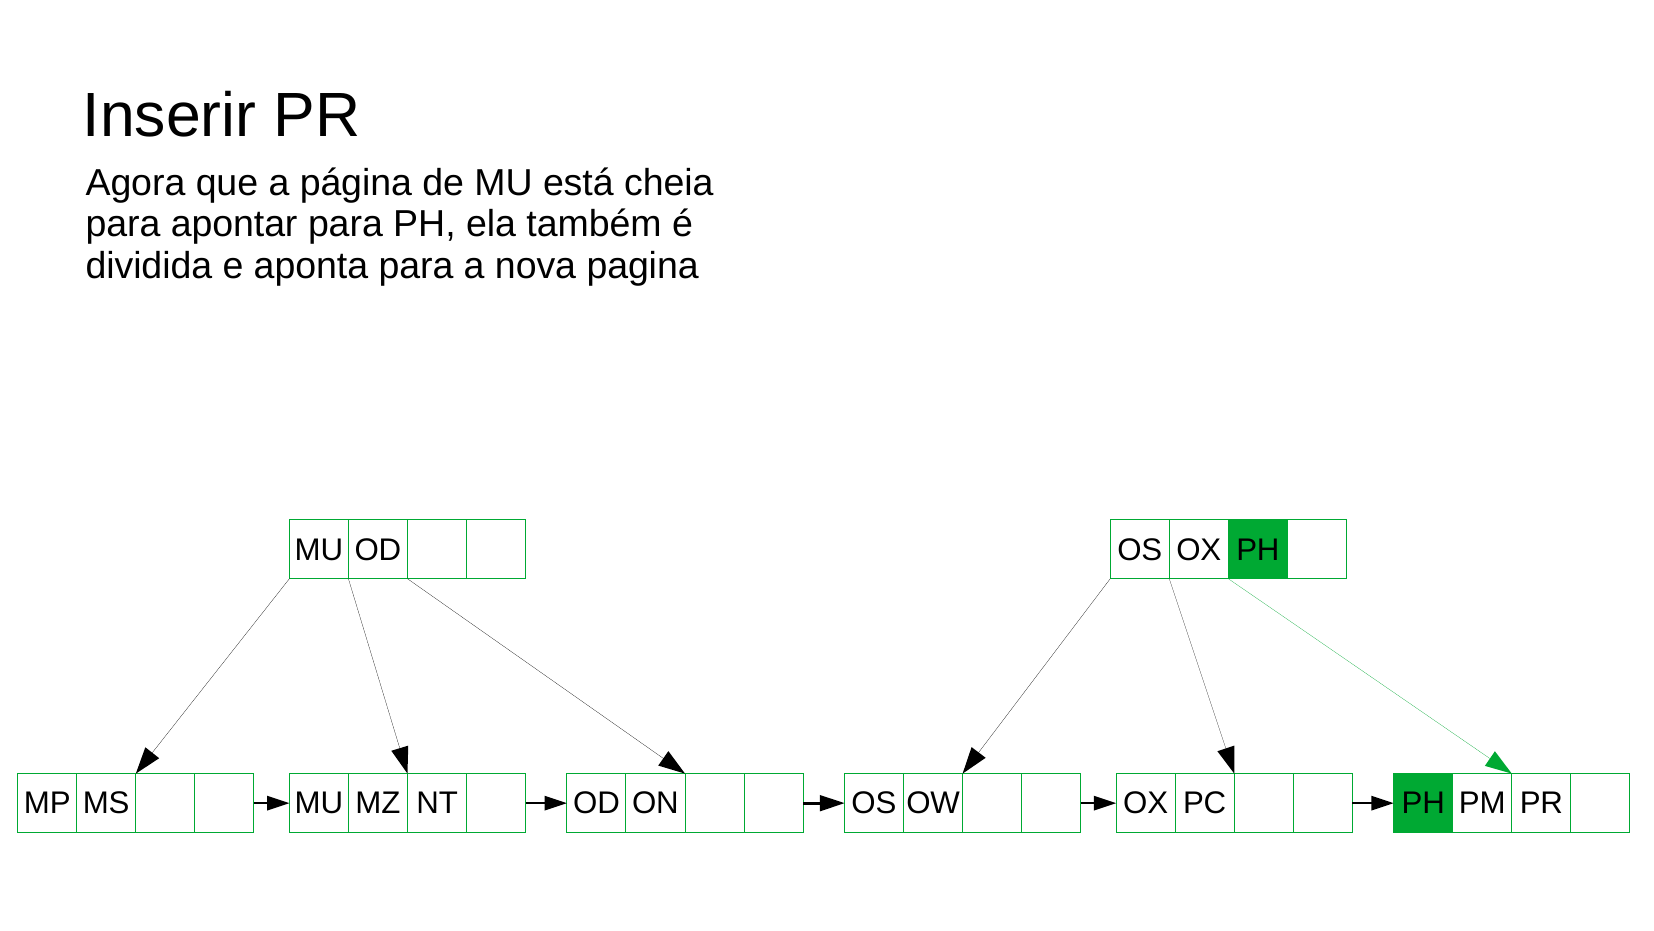

# Inserir PR
Agora que a página de MU está cheia para apontar para PH, ela também é dividida e aponta para a nova pagina
MU
OD
OS
OX
PH
MP
MS
MU
MZ
NT
OD
ON
OS
OW
OX
PC
PH
PM
PR